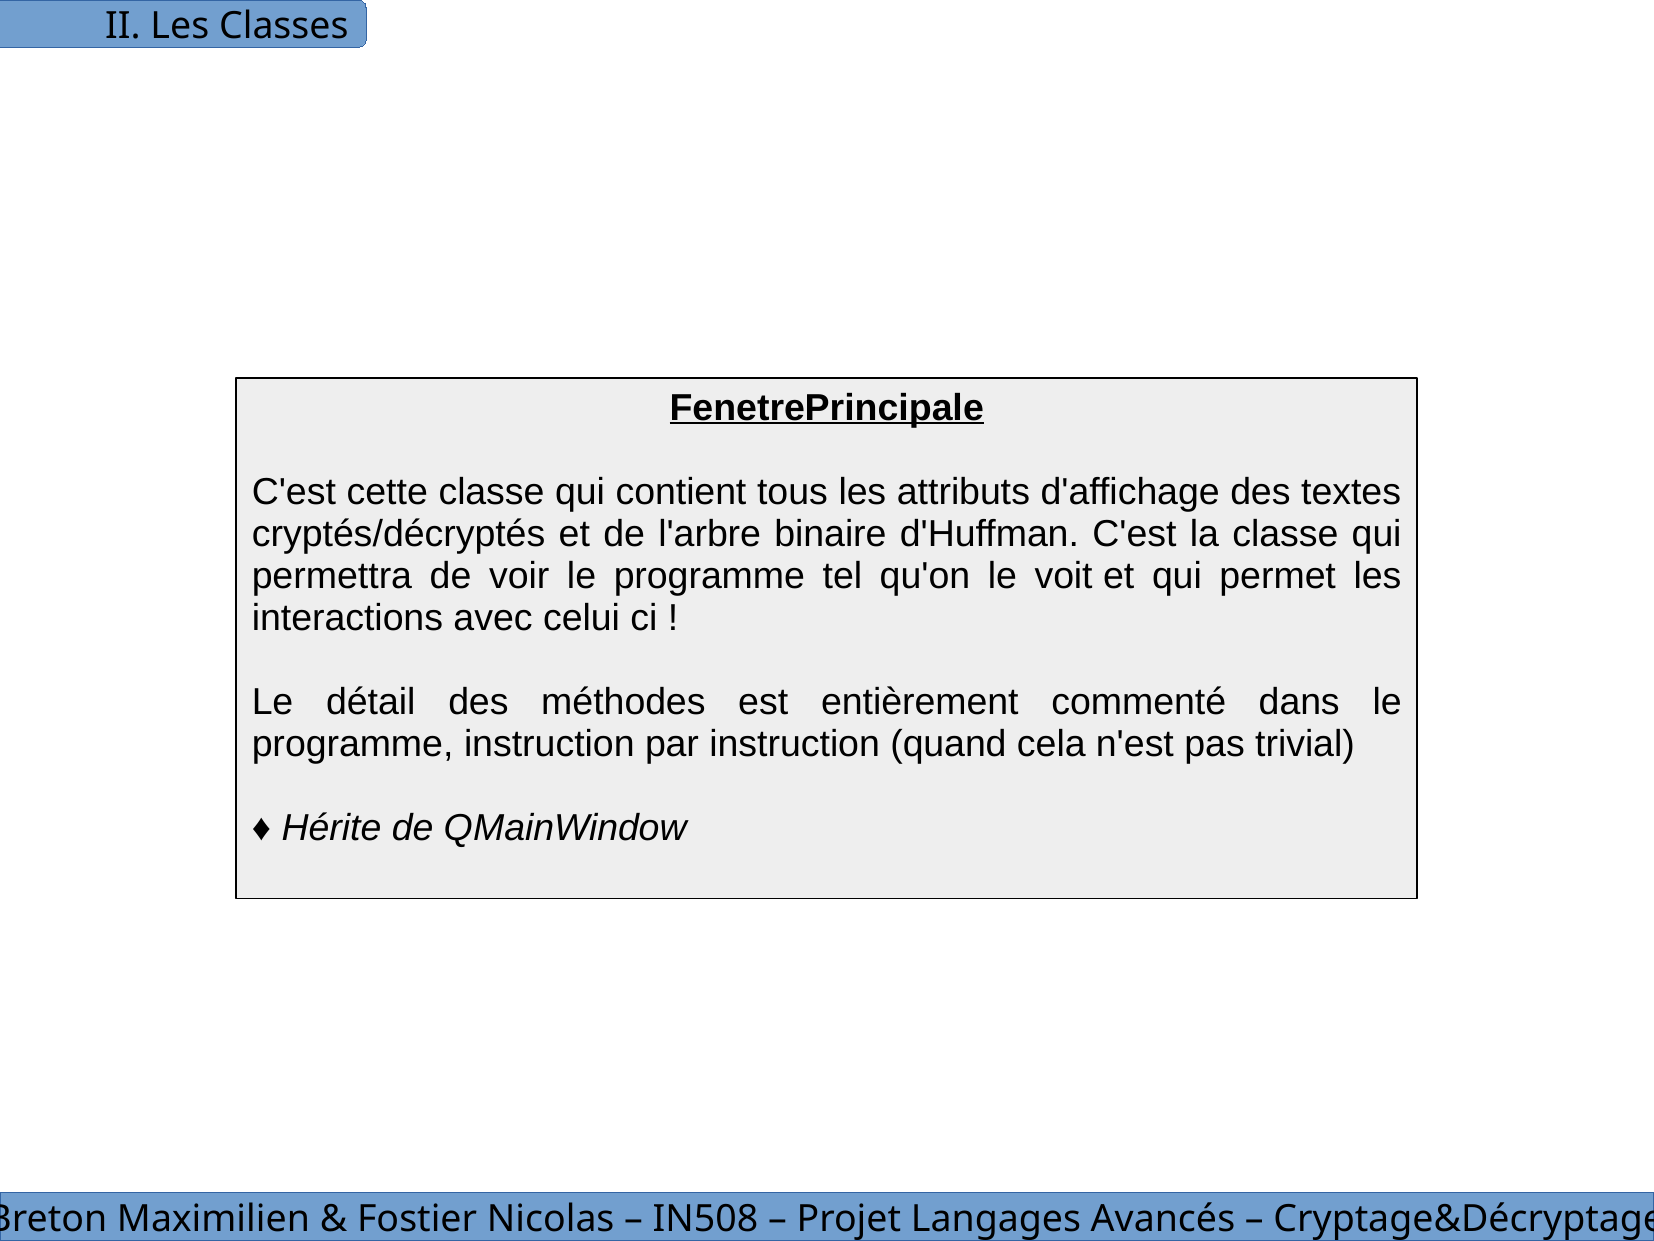

II. Les Classes
FenetrePrincipale
C'est cette classe qui contient tous les attributs d'affichage des textes cryptés/décryptés et de l'arbre binaire d'Huffman. C'est la classe qui permettra de voir le programme tel qu'on le voit et qui permet les interactions avec celui ci !
Le détail des méthodes est entièrement commenté dans le programme, instruction par instruction (quand cela n'est pas trivial)
♦ Hérite de QMainWindow
Breton Maximilien & Fostier Nicolas – IN508 – Projet Langages Avancés – Cryptage&Décryptage